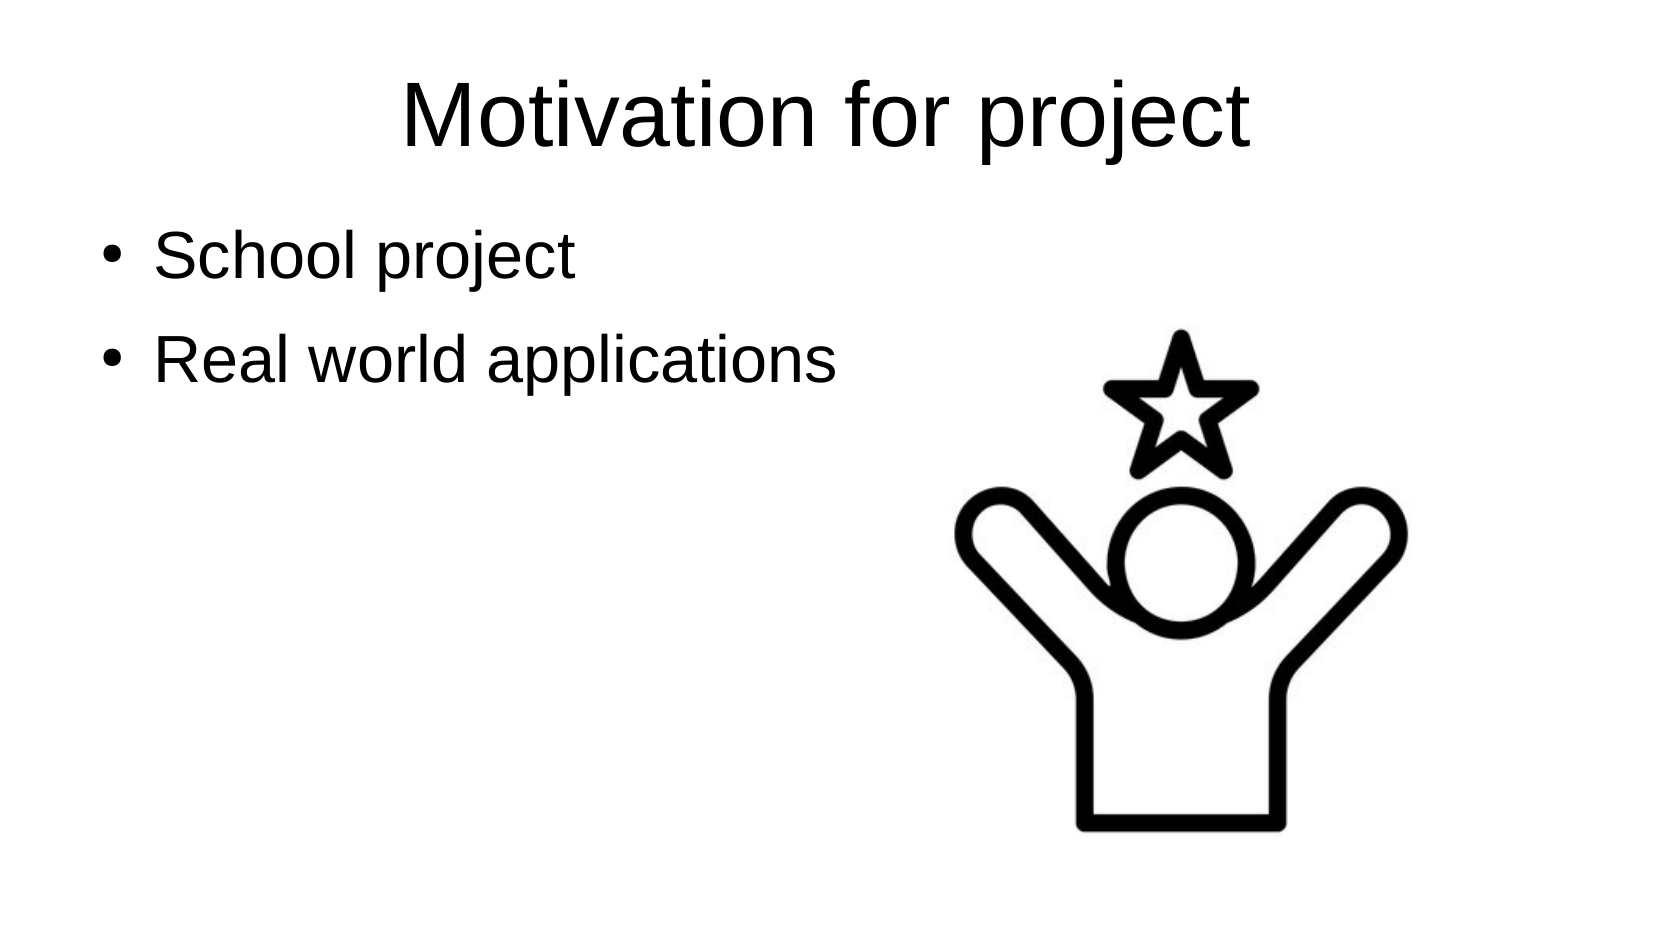

# Motivation for project
School project
Real world applications